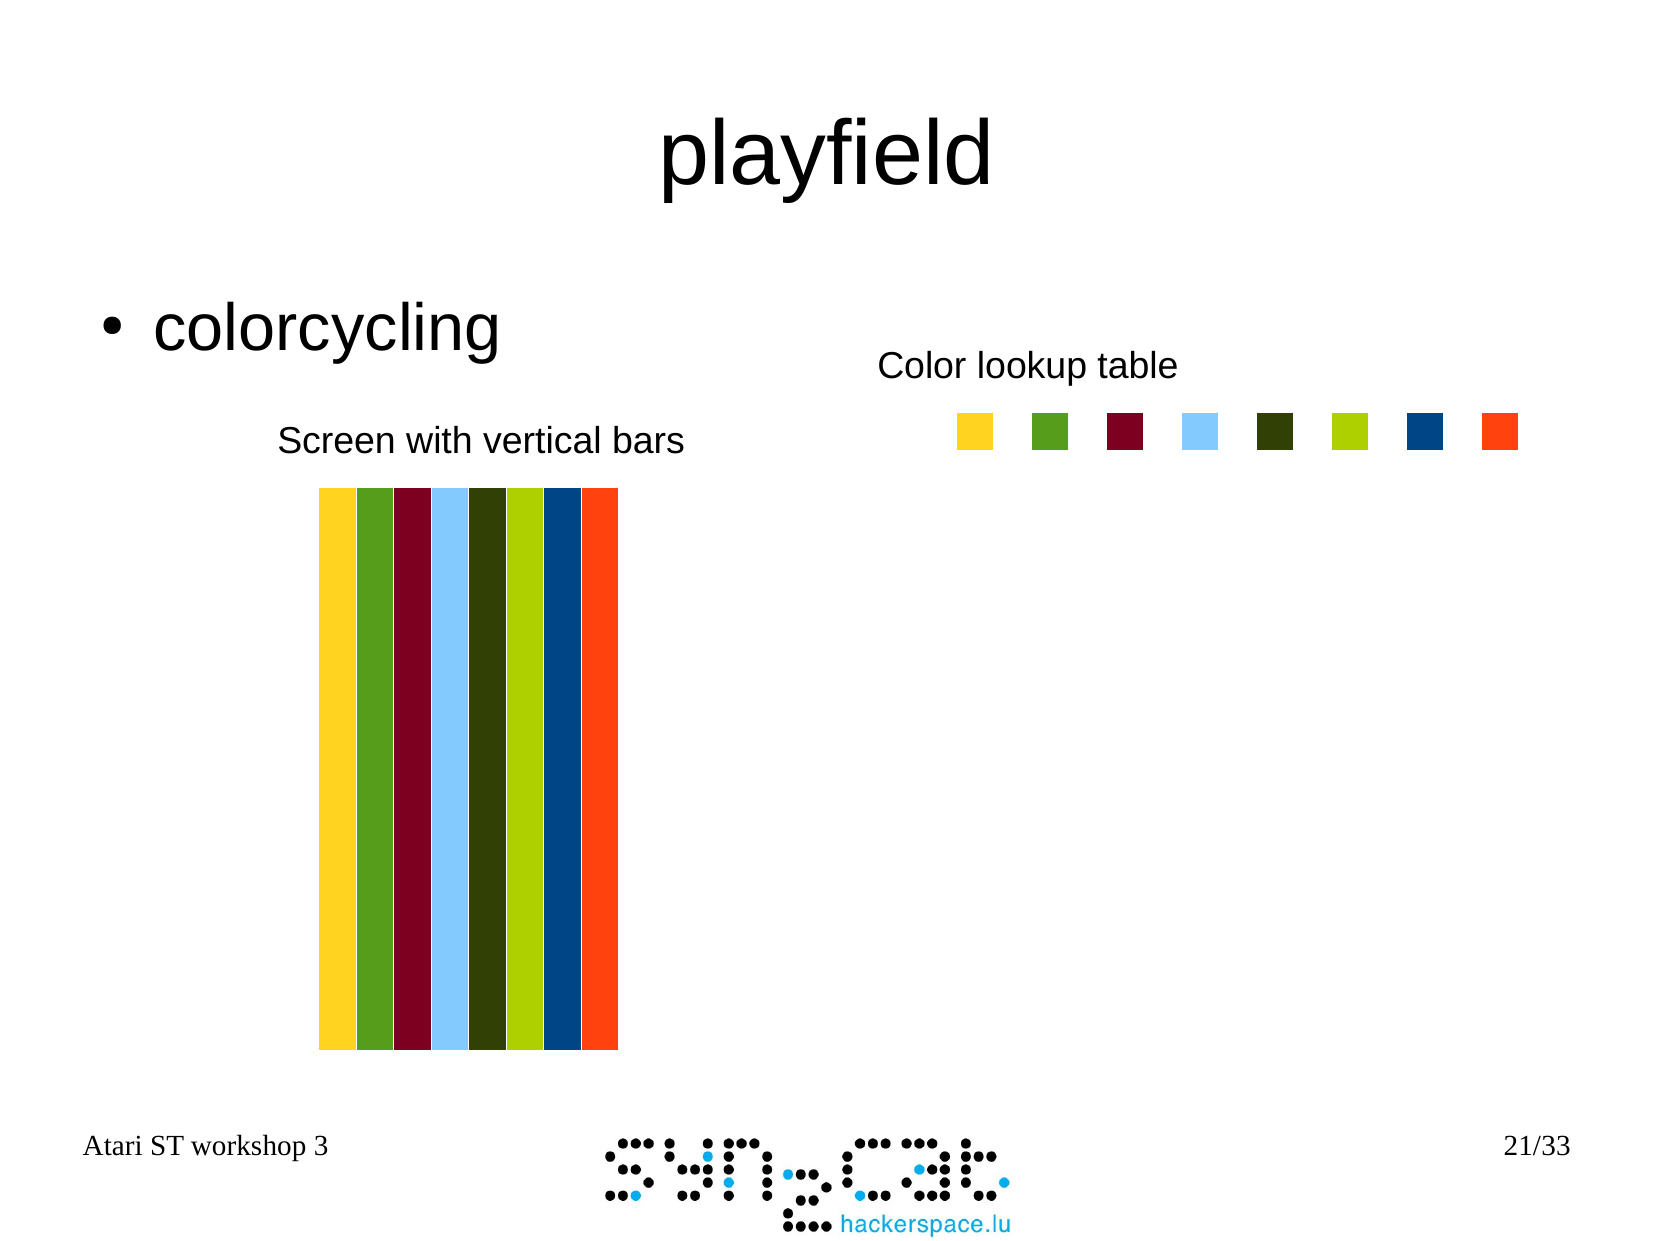

# playfield
colorcycling
Color lookup table
Screen with vertical bars
21